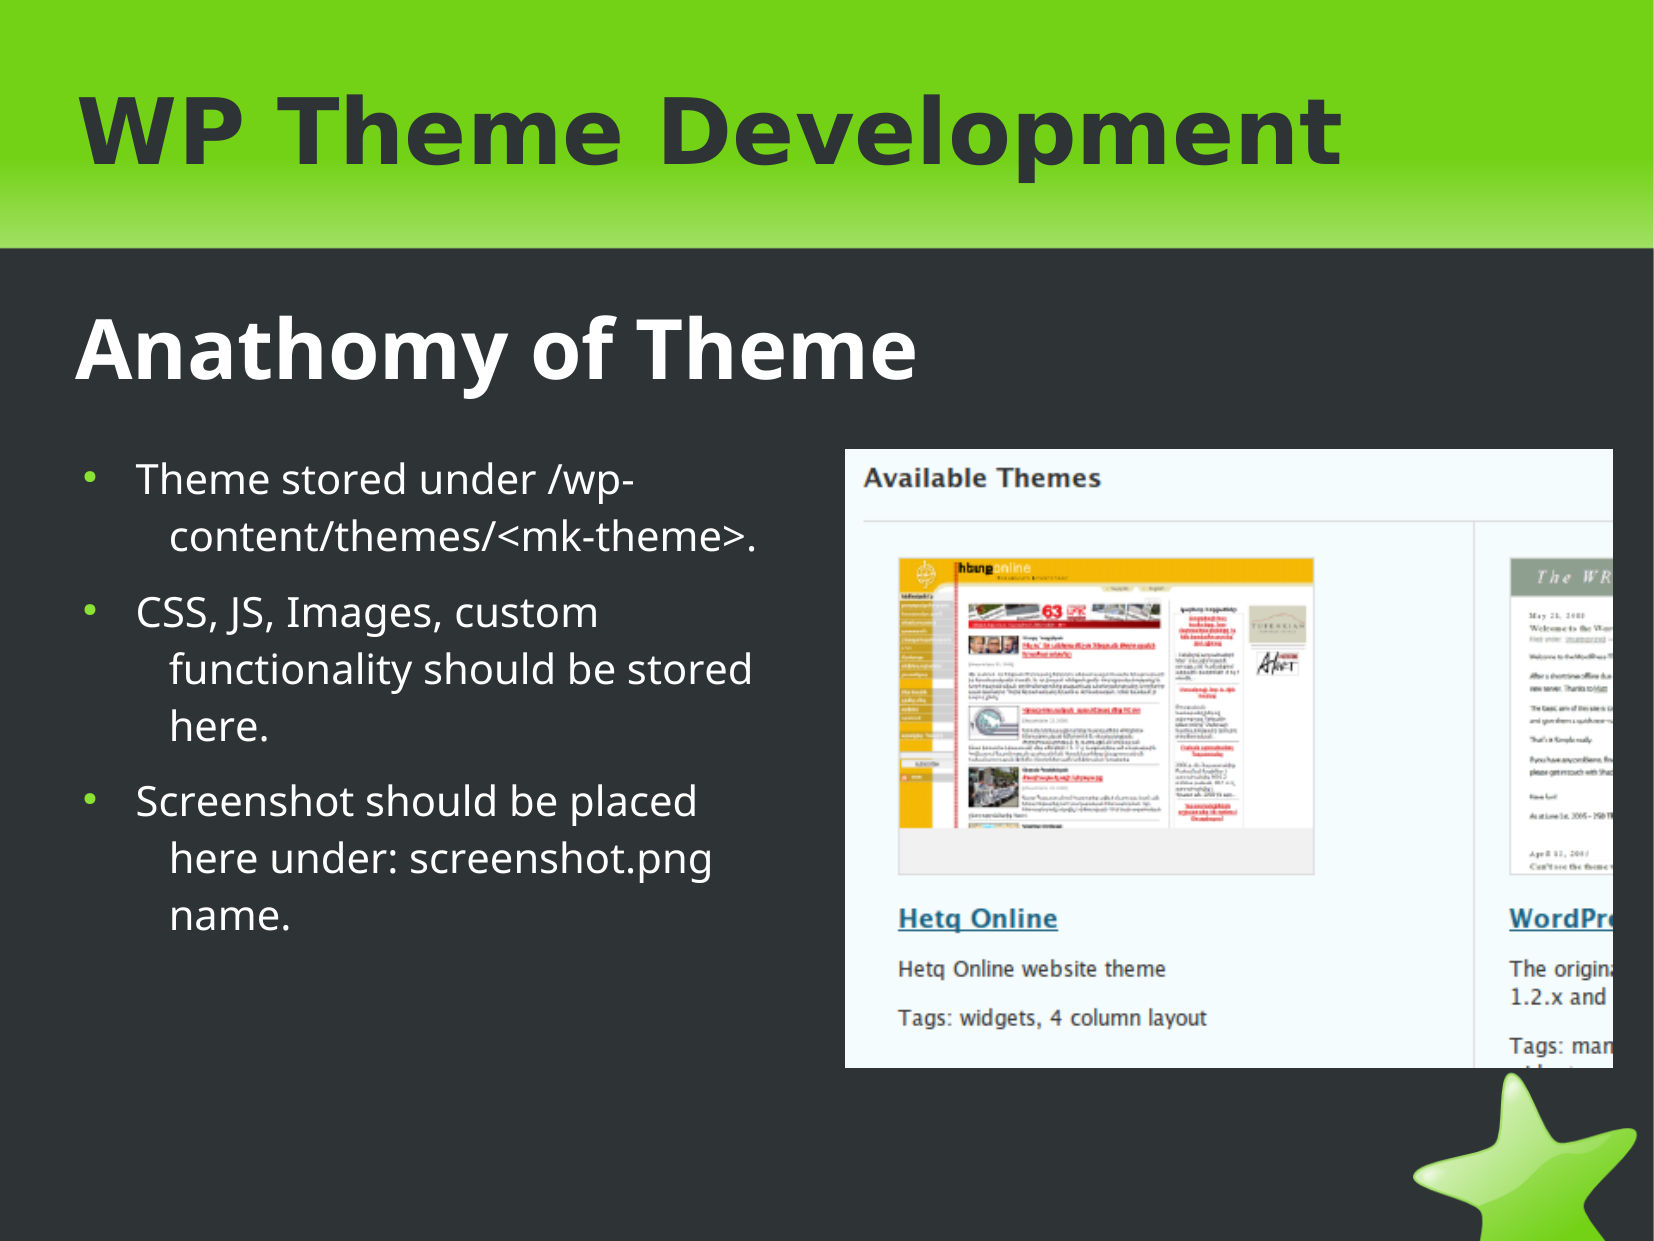

# WP Theme Development
Anathomy of Theme
Theme stored under /wp-content/themes/<mk-theme>.
CSS, JS, Images, custom functionality should be stored here.
Screenshot should be placed here under: screenshot.png name.